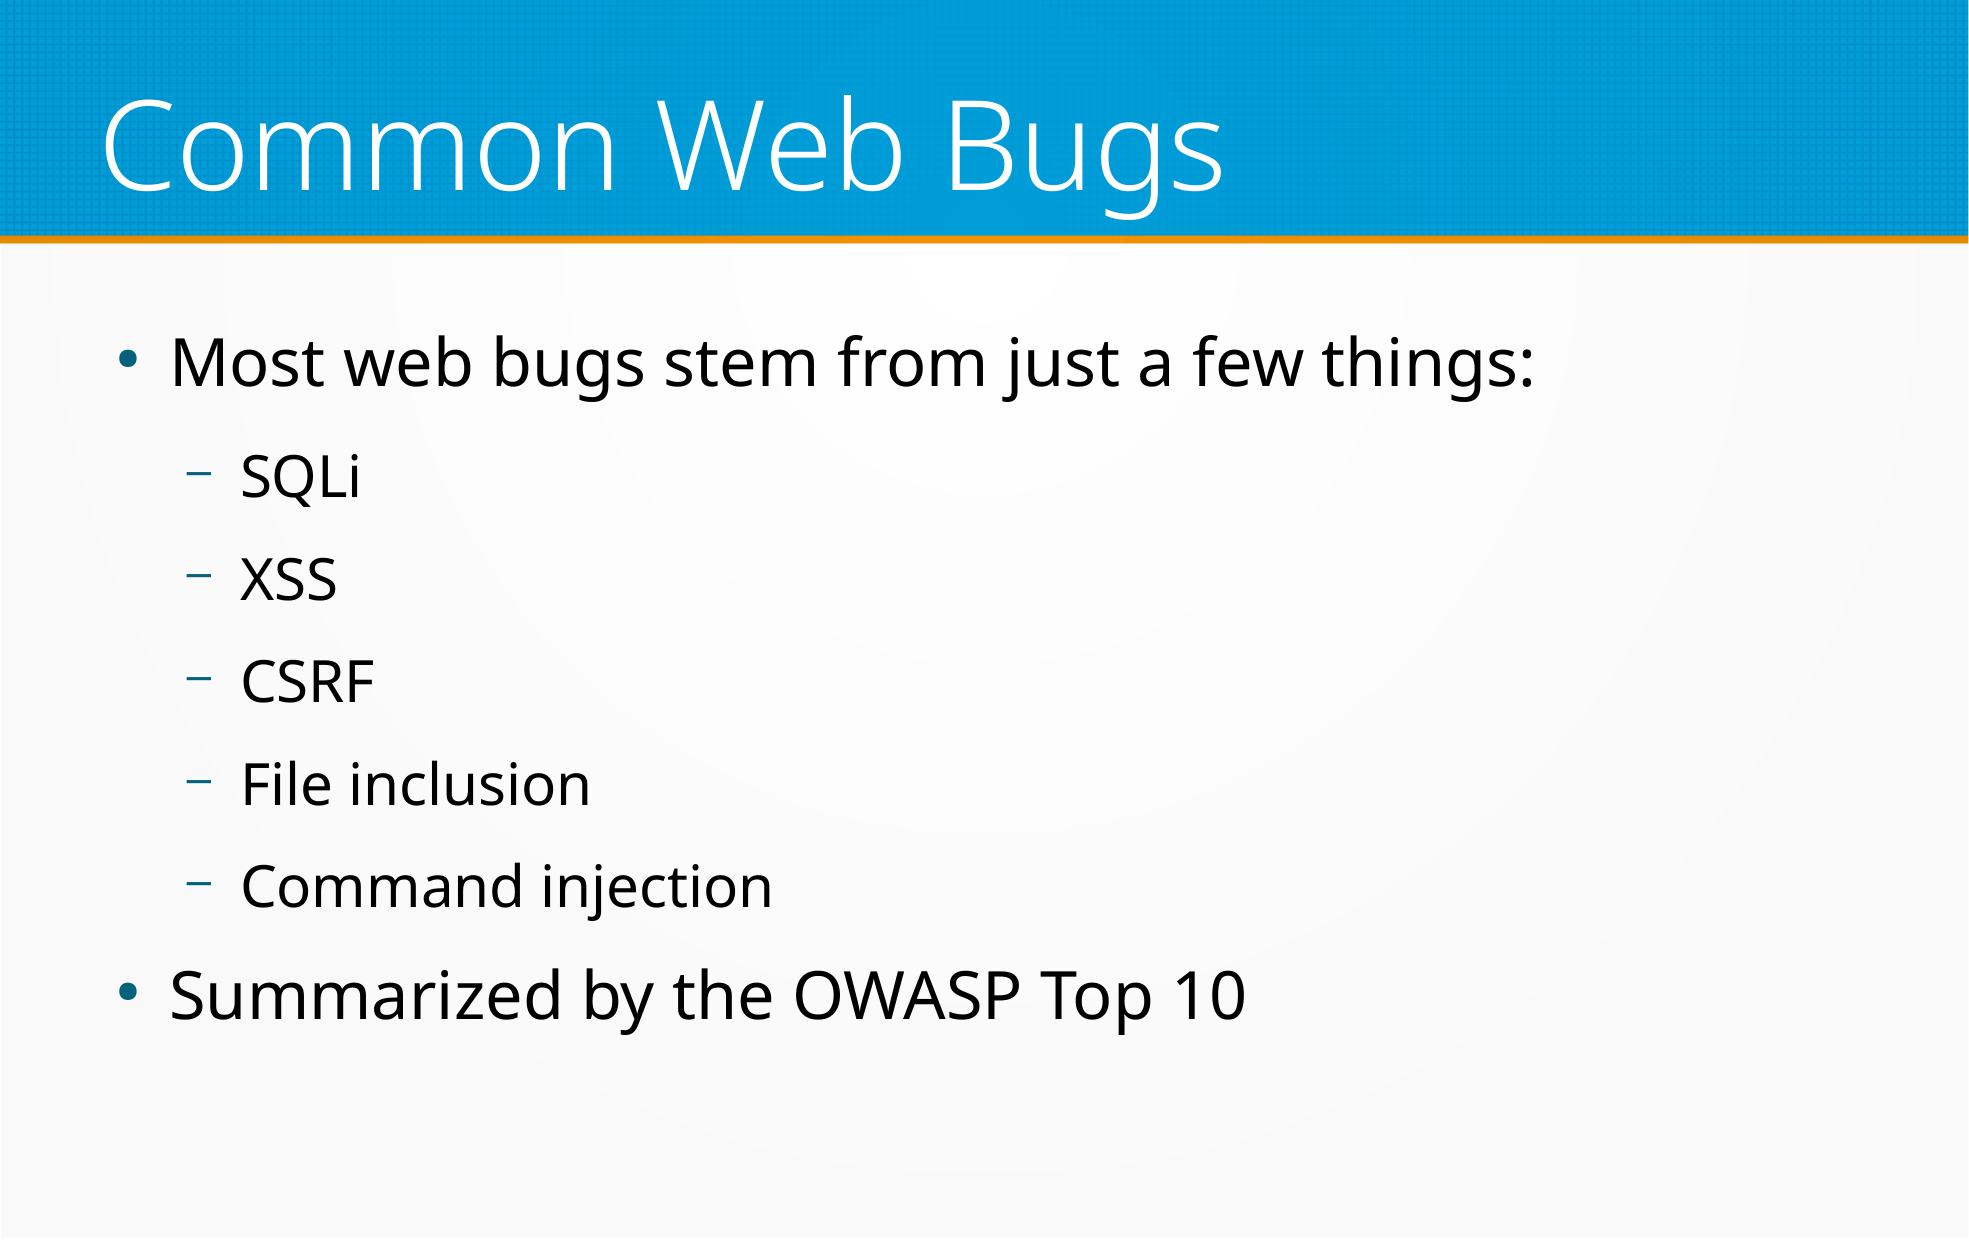

# Common Web Bugs
Most web bugs stem from just a few things:
SQLi
XSS
CSRF
File inclusion
Command injection
Summarized by the OWASP Top 10